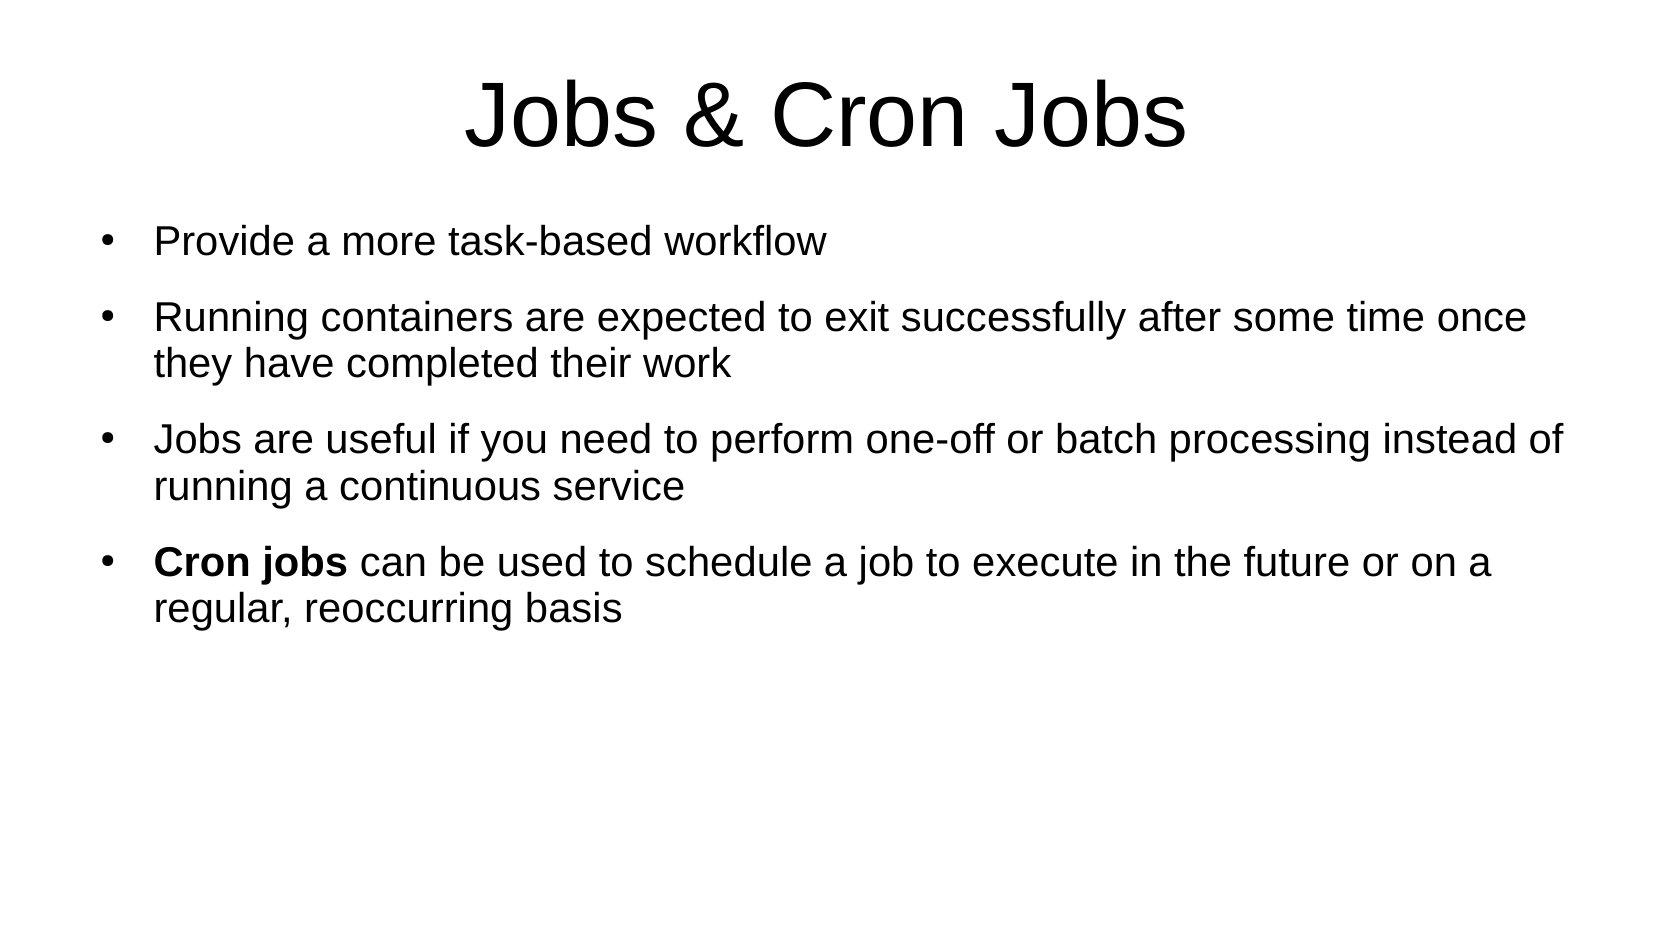

# Jobs & Cron Jobs
Provide a more task-based workflow
Running containers are expected to exit successfully after some time once they have completed their work
Jobs are useful if you need to perform one-off or batch processing instead of running a continuous service
Cron jobs can be used to schedule a job to execute in the future or on a regular, reoccurring basis